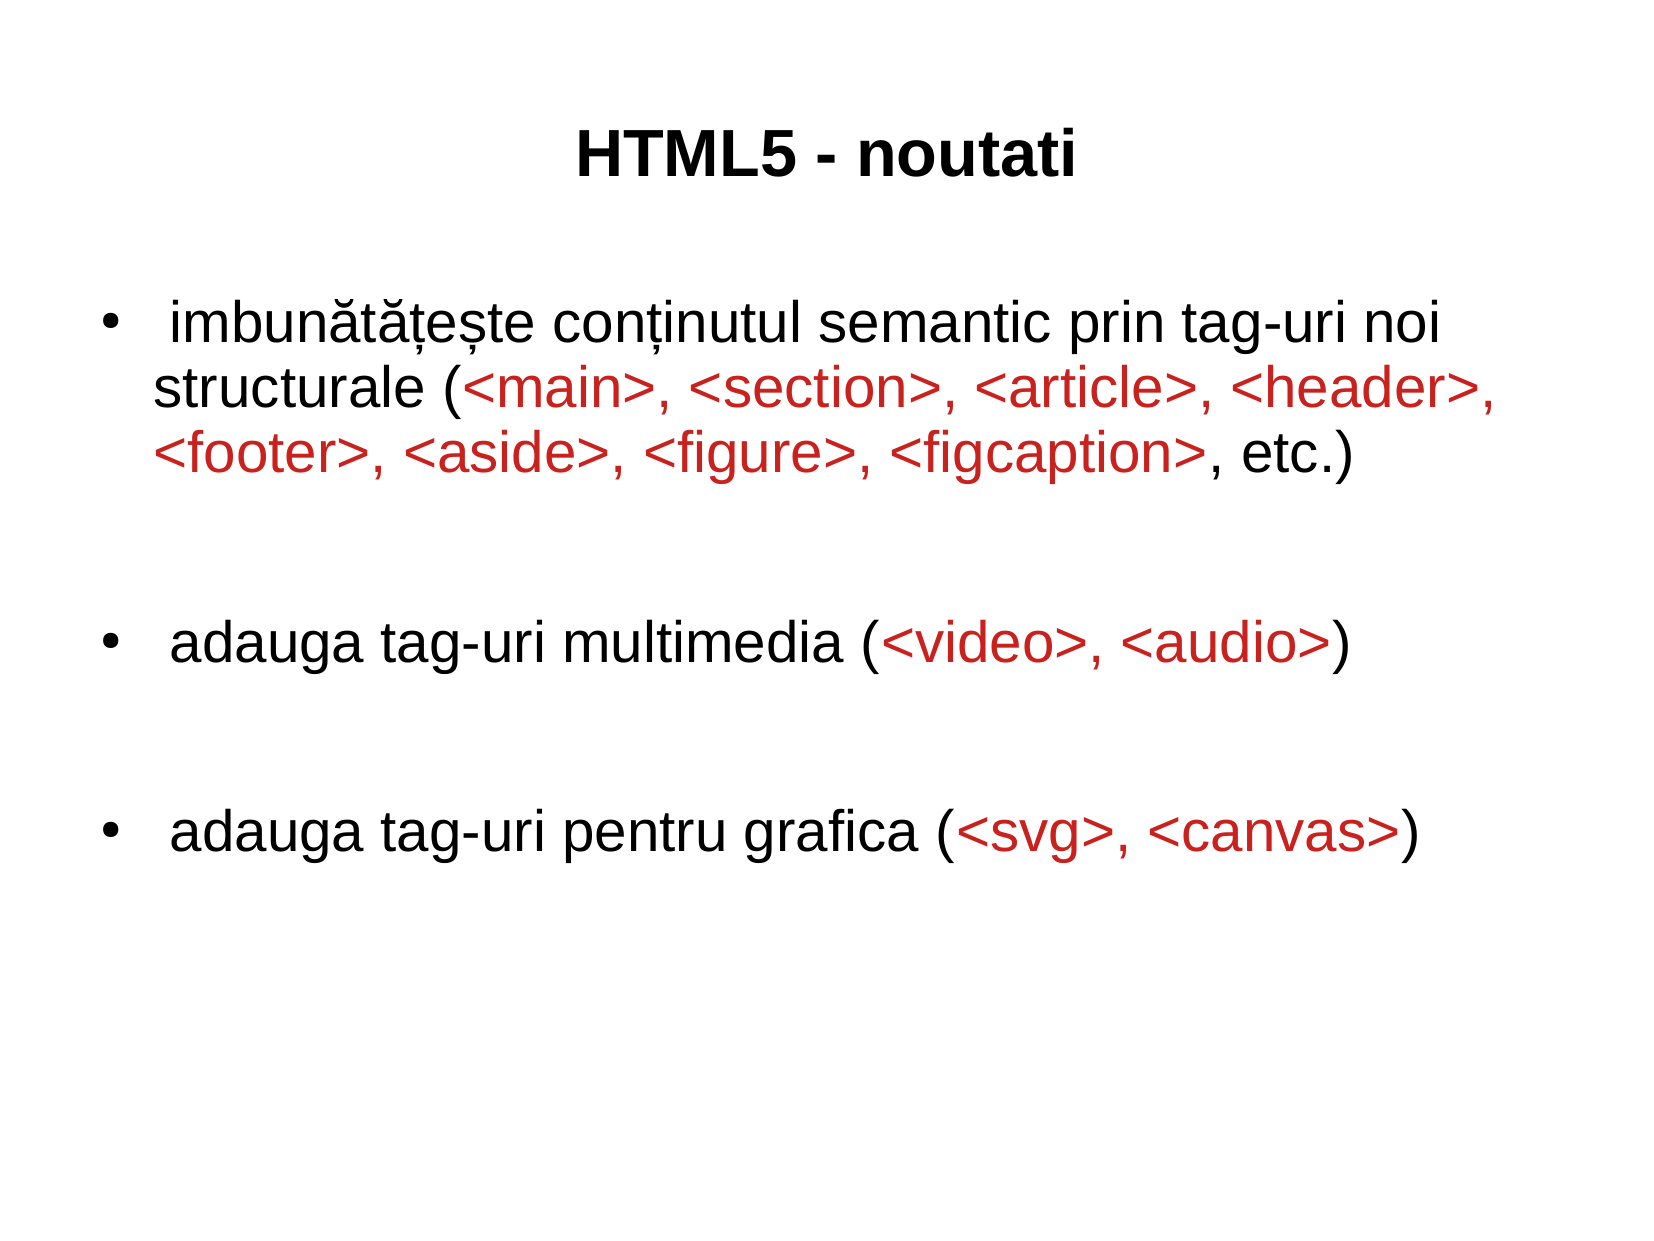

# HTML5 - noutati
 imbunătățește conținutul semantic prin tag-uri noi structurale (<main>, <section>, <article>, <header>, <footer>, <aside>, <figure>, <figcaption>, etc.)
 adauga tag-uri multimedia (<video>, <audio>)
 adauga tag-uri pentru grafica (<svg>, <canvas>)